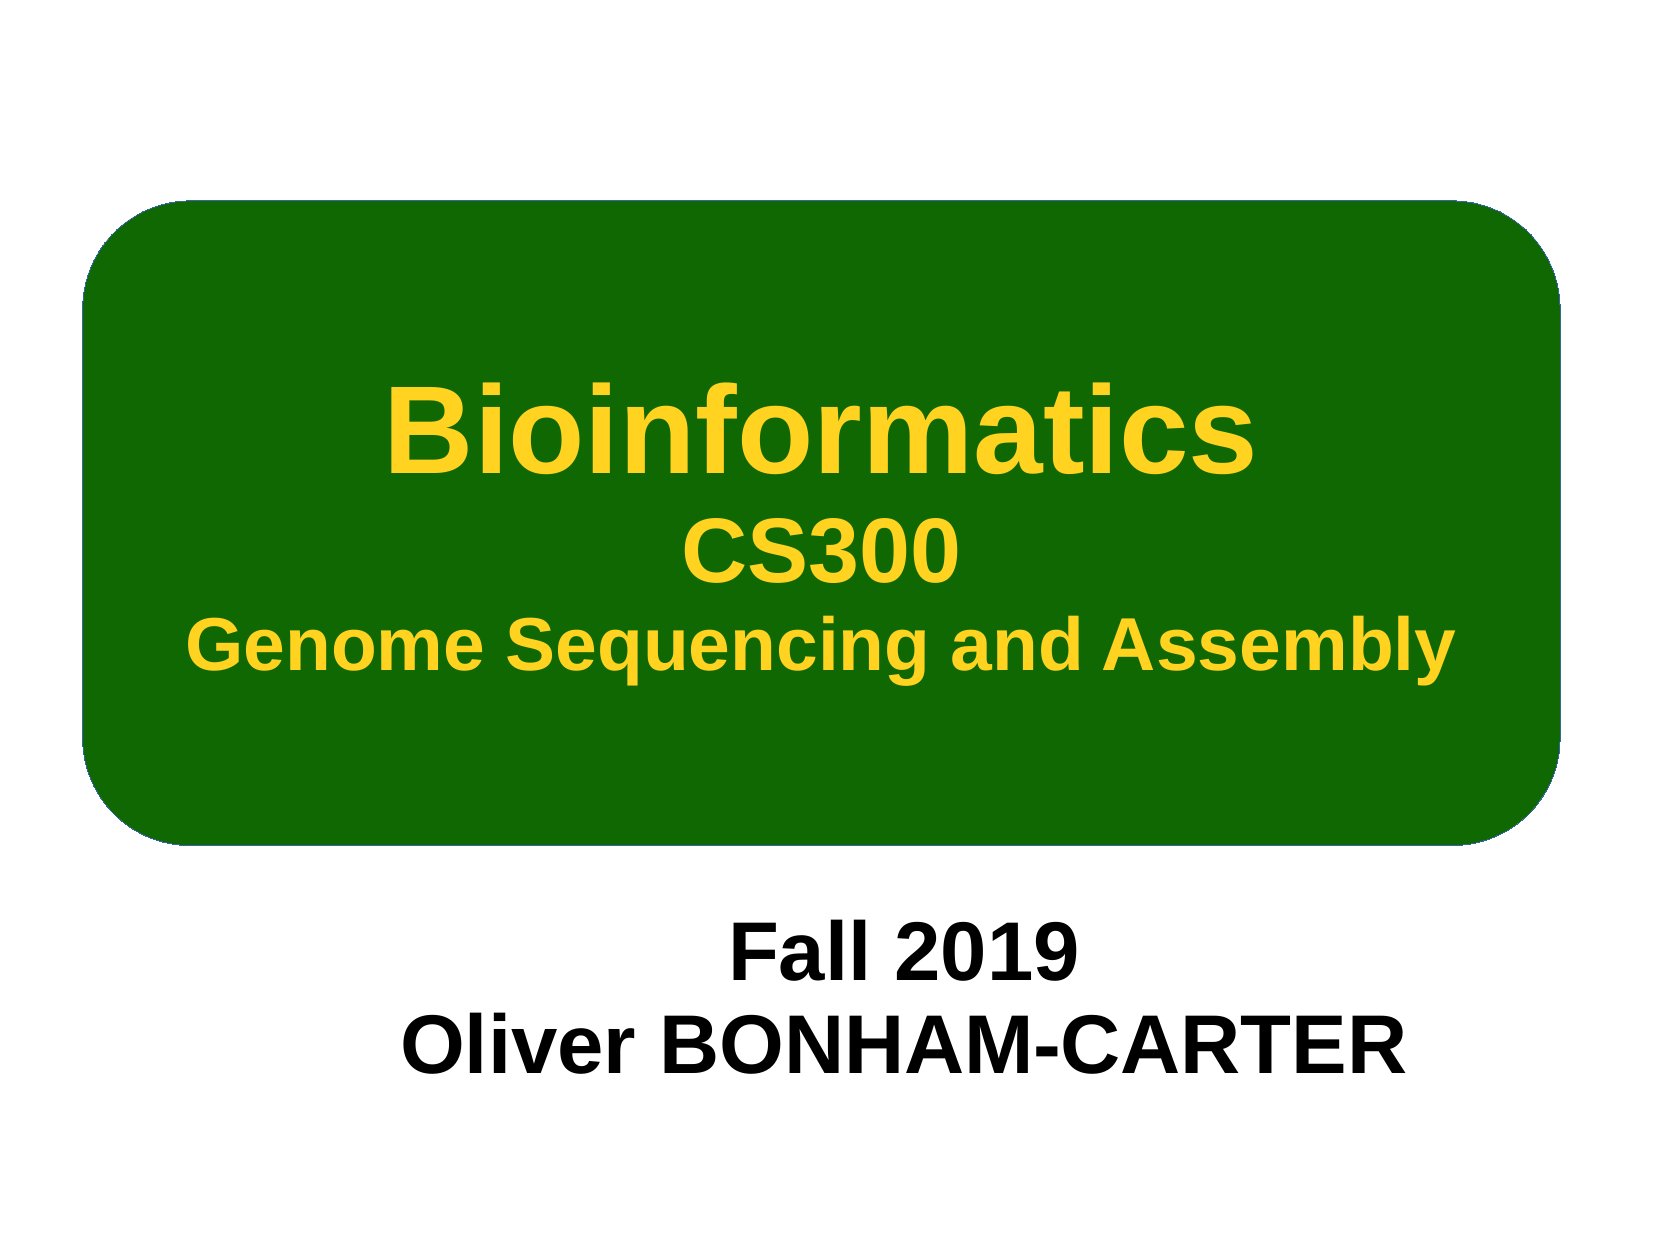

Bioinformatics
CS300
Genome Sequencing and Assembly
Fall 2019
Oliver BONHAM-CARTER